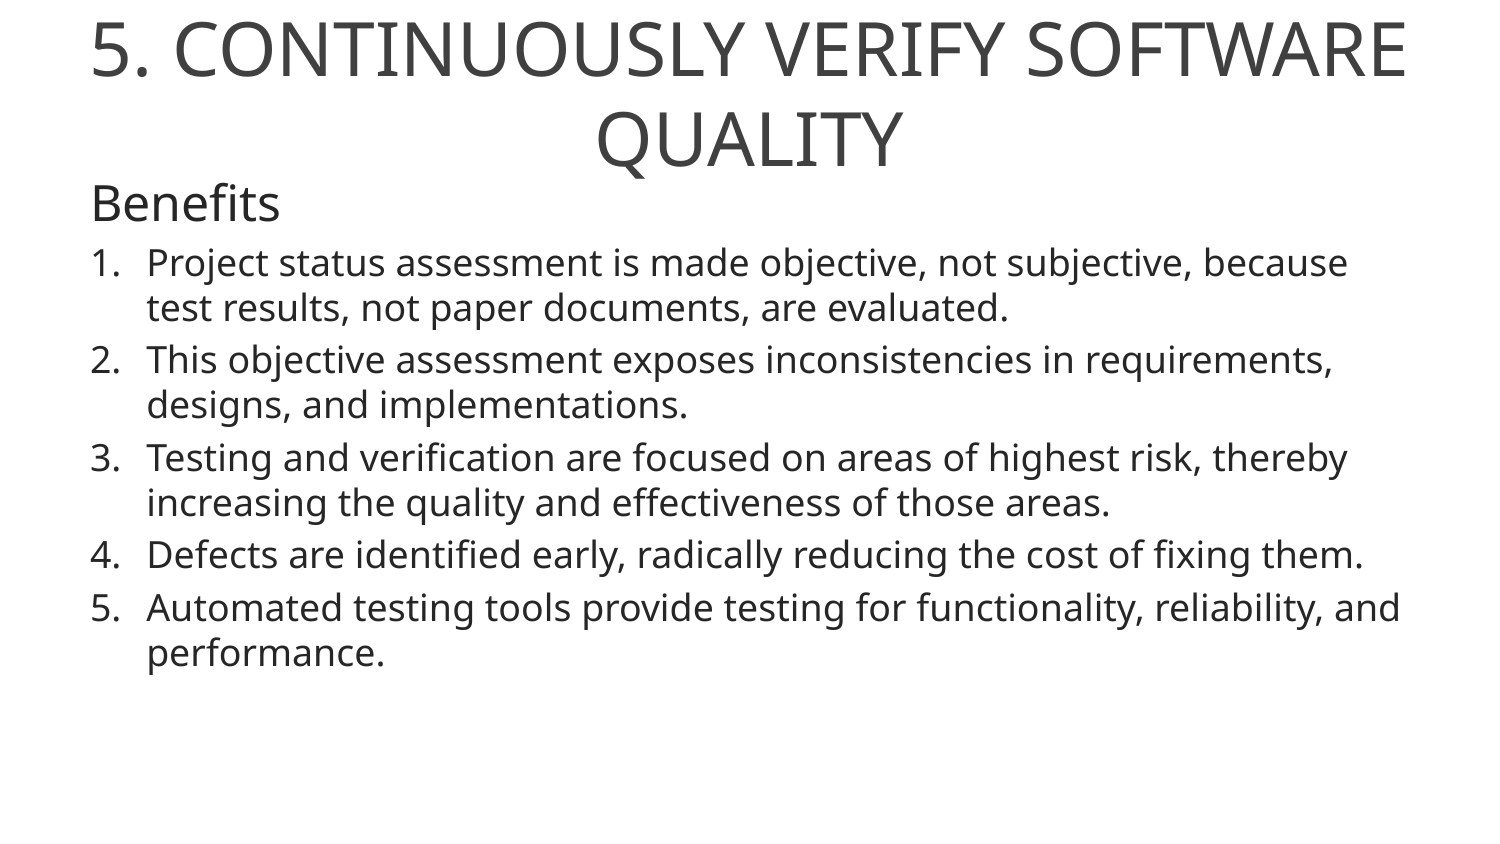

5. Continuously verify software quality
# Benefits
Project status assessment is made objective, not subjective, because test results, not paper documents, are evaluated.
This objective assessment exposes inconsistencies in requirements, designs, and implementations.
Testing and verification are focused on areas of highest risk, thereby increasing the quality and effectiveness of those areas.
Defects are identified early, radically reducing the cost of fixing them.
Automated testing tools provide testing for functionality, reliability, and performance.